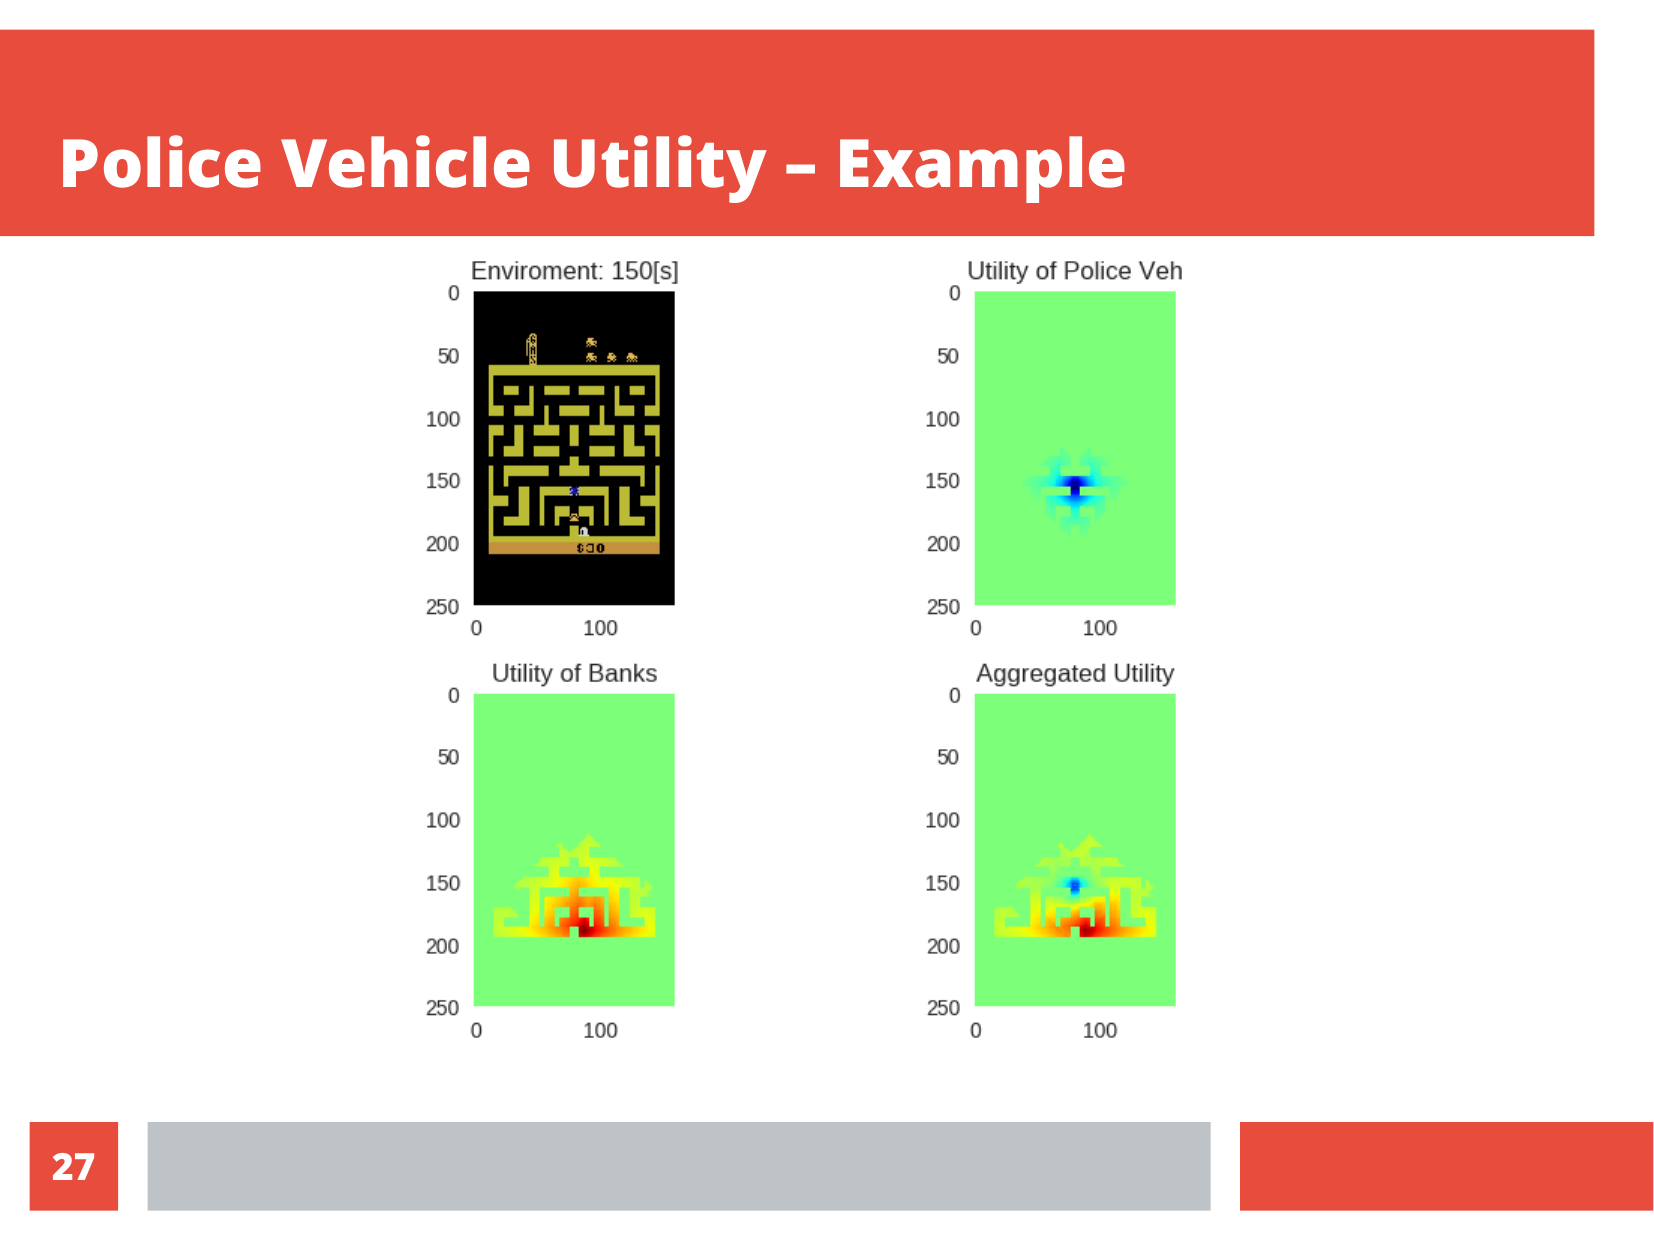

# Police Vehicle Utility – Example
27